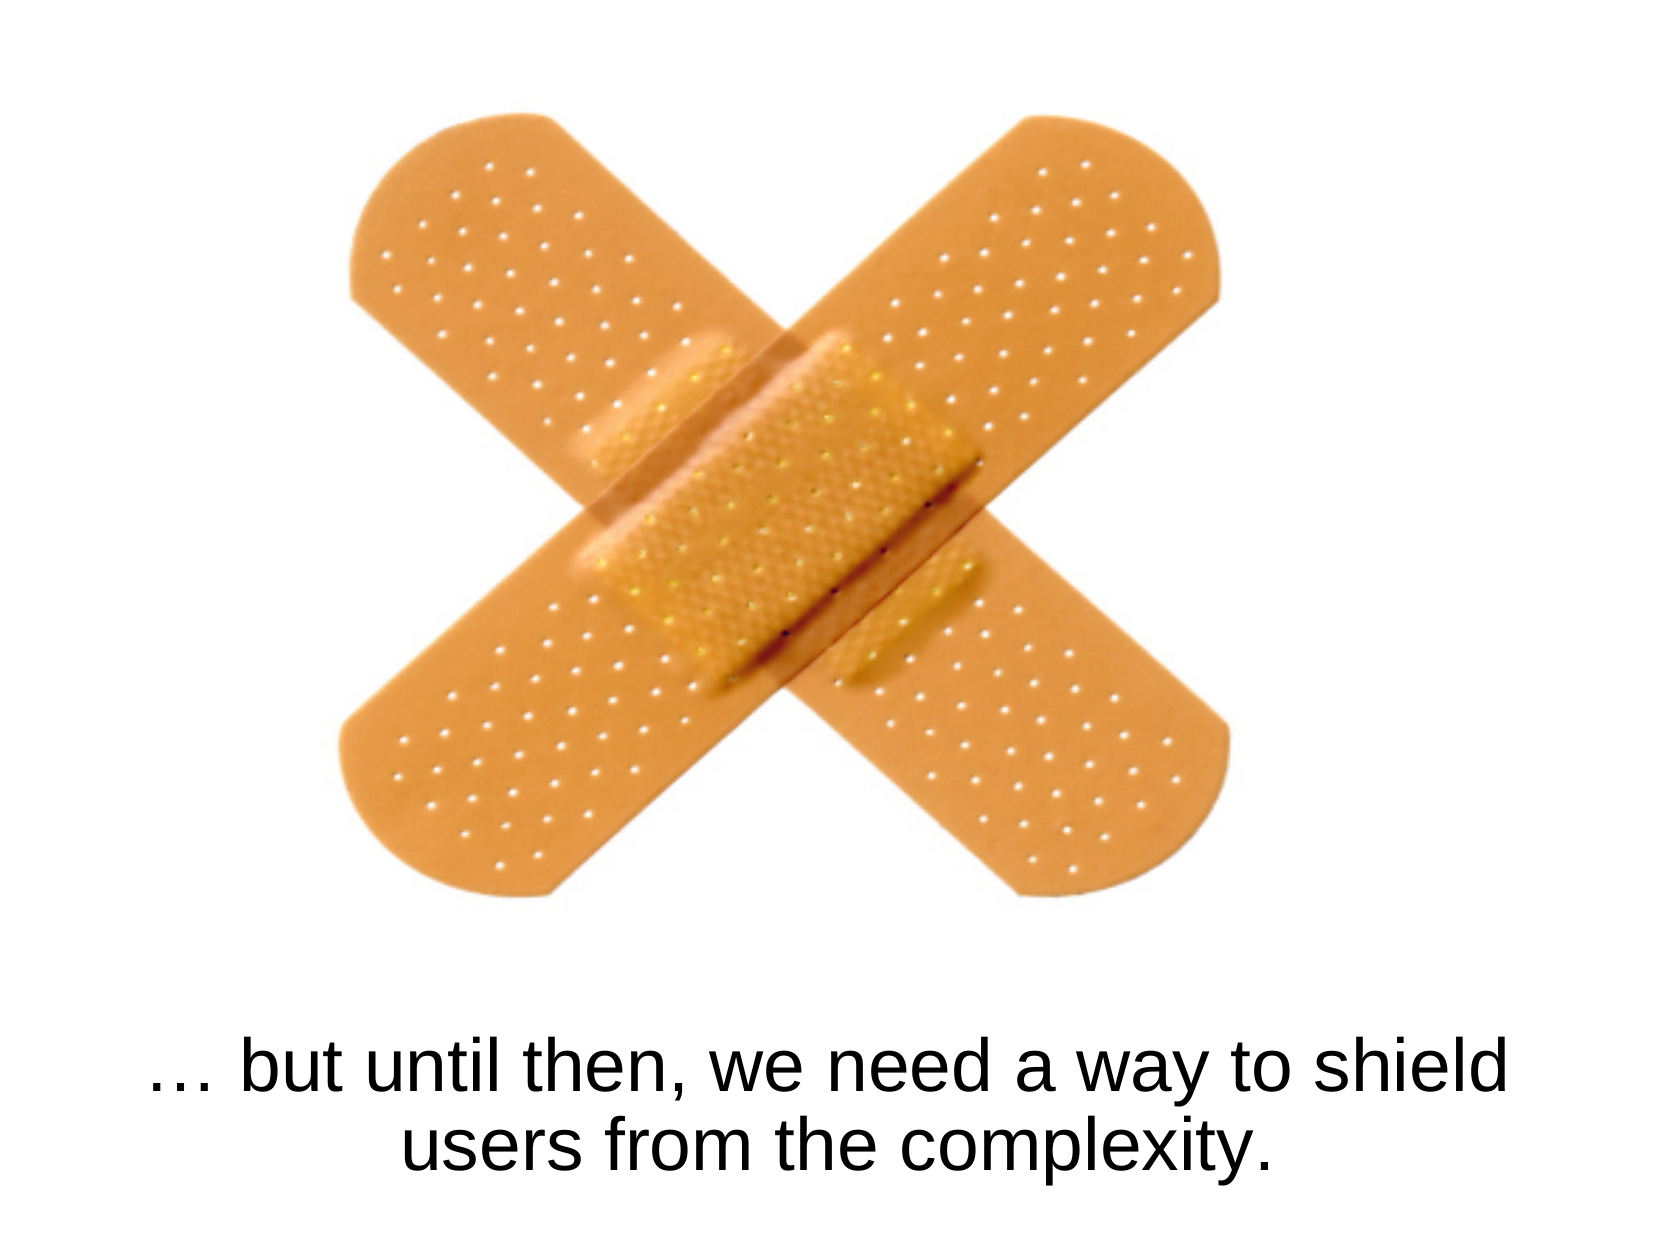

# … but until then, we need a way to shield users from the complexity.